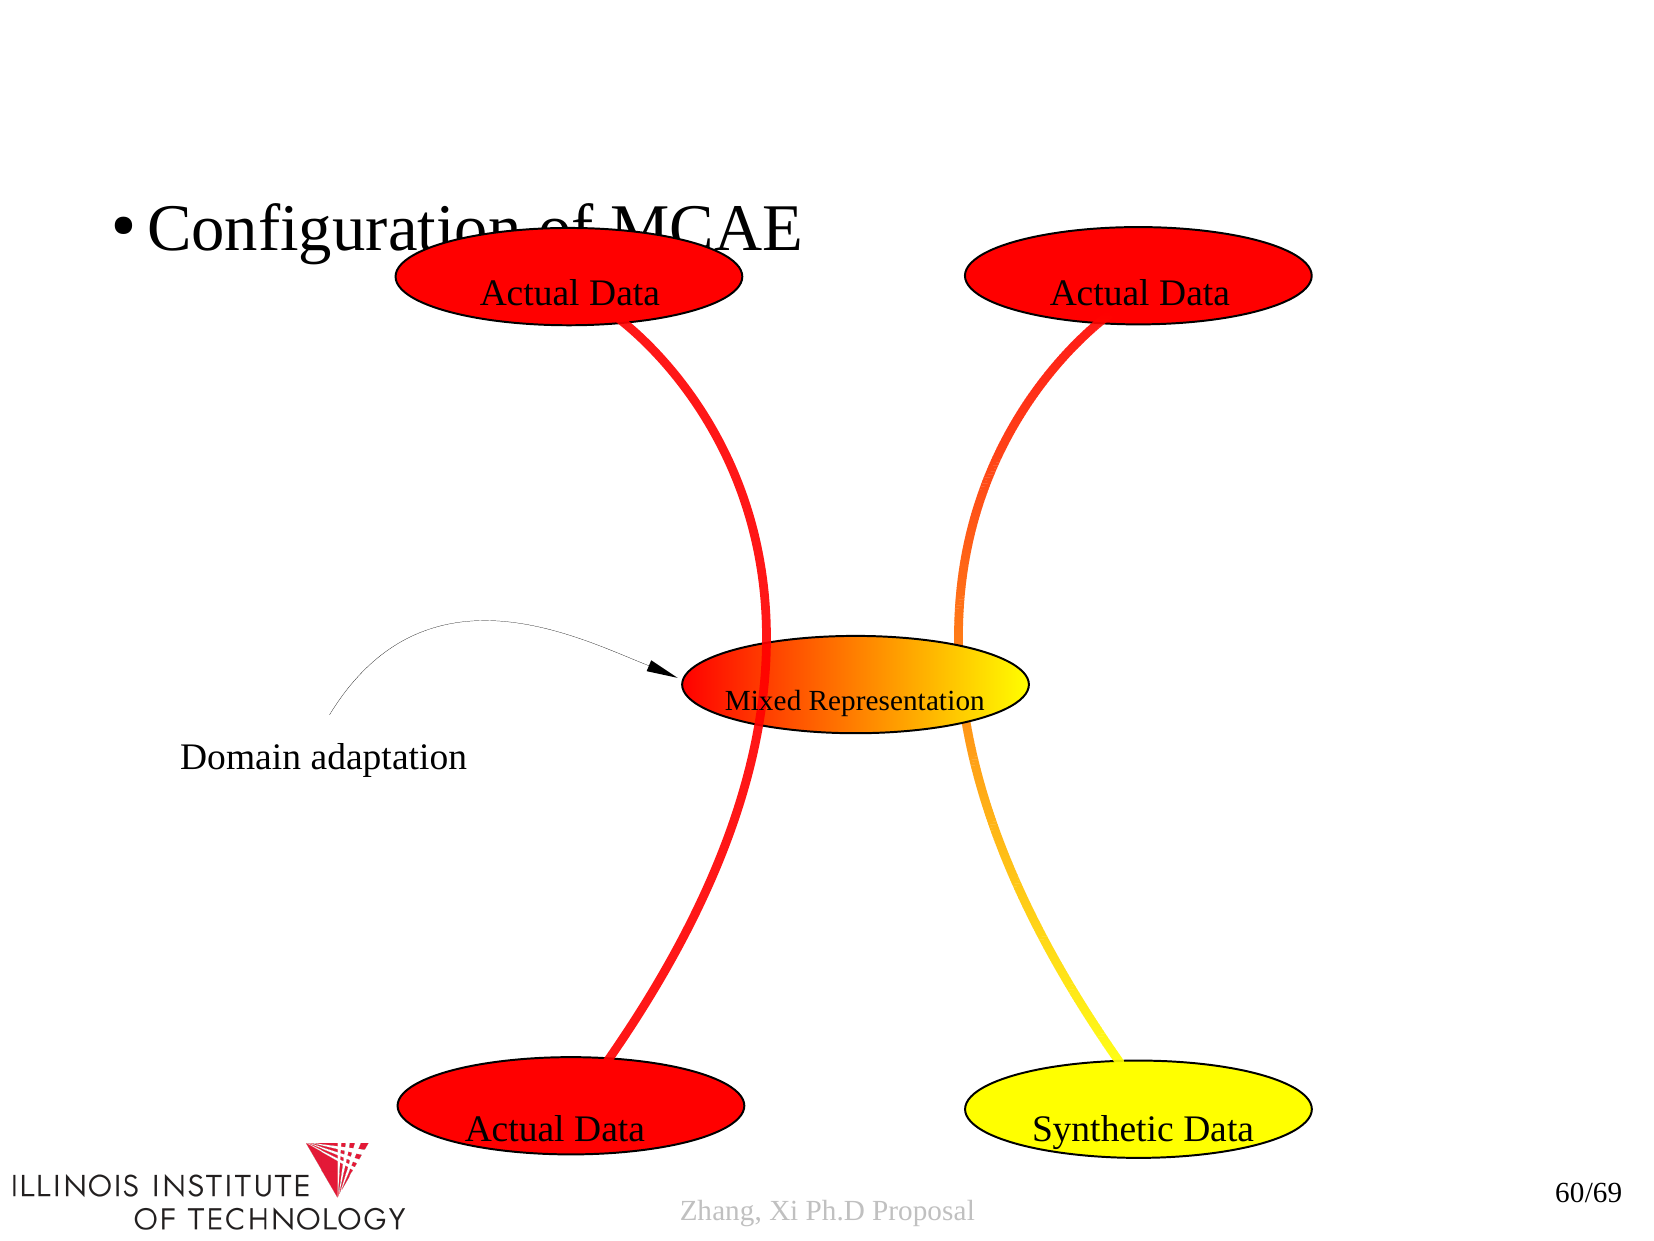

Configuration of MCAE
Mixed Representation
Actual Data
Actual Data
Domain adaptation
Actual Data
Synthetic Data
60
Zhang, Xi Ph.D Proposal